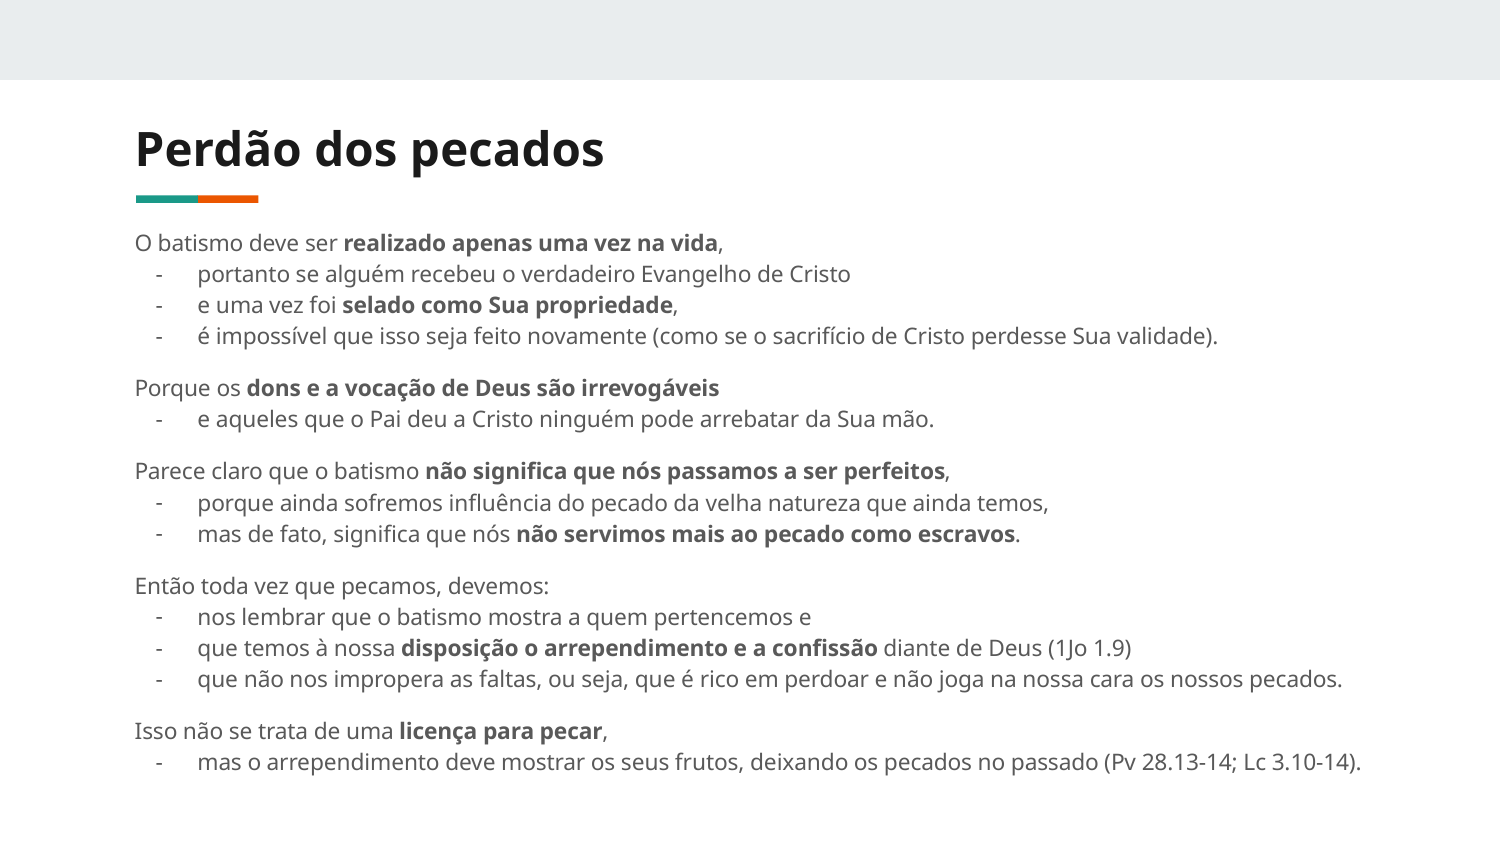

# Perdão dos pecados
O batismo deve ser realizado apenas uma vez na vida,
portanto se alguém recebeu o verdadeiro Evangelho de Cristo
e uma vez foi selado como Sua propriedade,
é impossível que isso seja feito novamente (como se o sacrifício de Cristo perdesse Sua validade).
Porque os dons e a vocação de Deus são irrevogáveis
e aqueles que o Pai deu a Cristo ninguém pode arrebatar da Sua mão.
Parece claro que o batismo não significa que nós passamos a ser perfeitos,
porque ainda sofremos influência do pecado da velha natureza que ainda temos,
mas de fato, significa que nós não servimos mais ao pecado como escravos.
Então toda vez que pecamos, devemos:
nos lembrar que o batismo mostra a quem pertencemos e
que temos à nossa disposição o arrependimento e a confissão diante de Deus (1Jo 1.9)
que não nos impropera as faltas, ou seja, que é rico em perdoar e não joga na nossa cara os nossos pecados.
Isso não se trata de uma licença para pecar,
mas o arrependimento deve mostrar os seus frutos, deixando os pecados no passado (Pv 28.13-14; Lc 3.10-14).